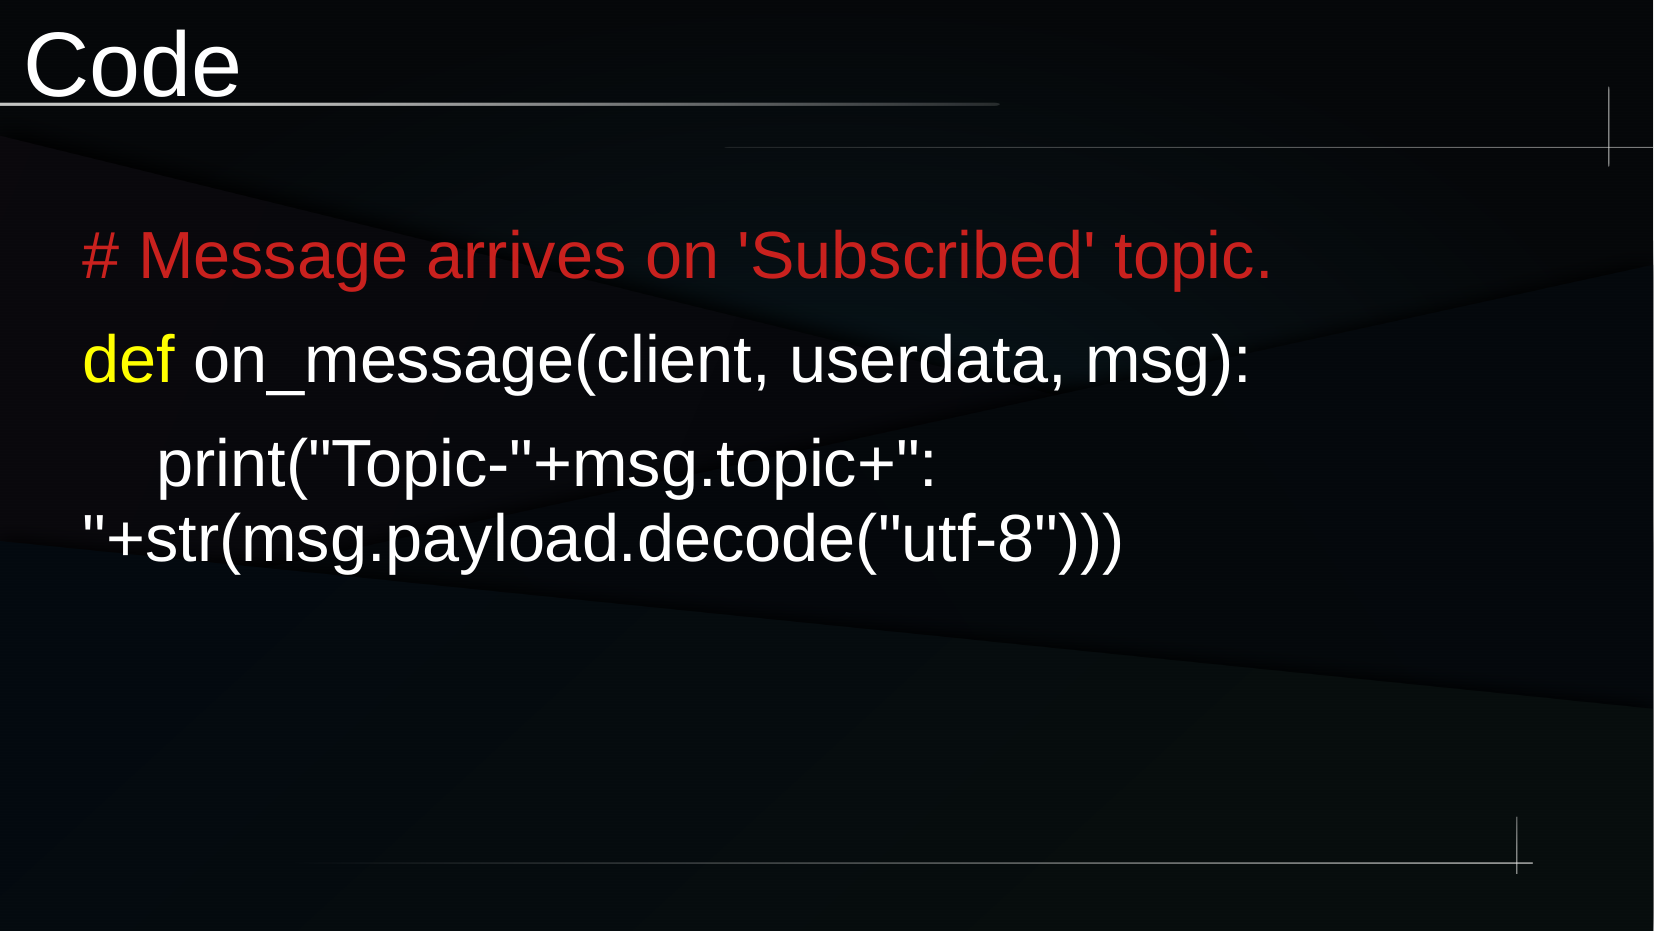

# Code
# Message arrives on 'Subscribed' topic.
def on_message(client, userdata, msg):
 print("Topic-"+msg.topic+": "+str(msg.payload.decode("utf-8")))